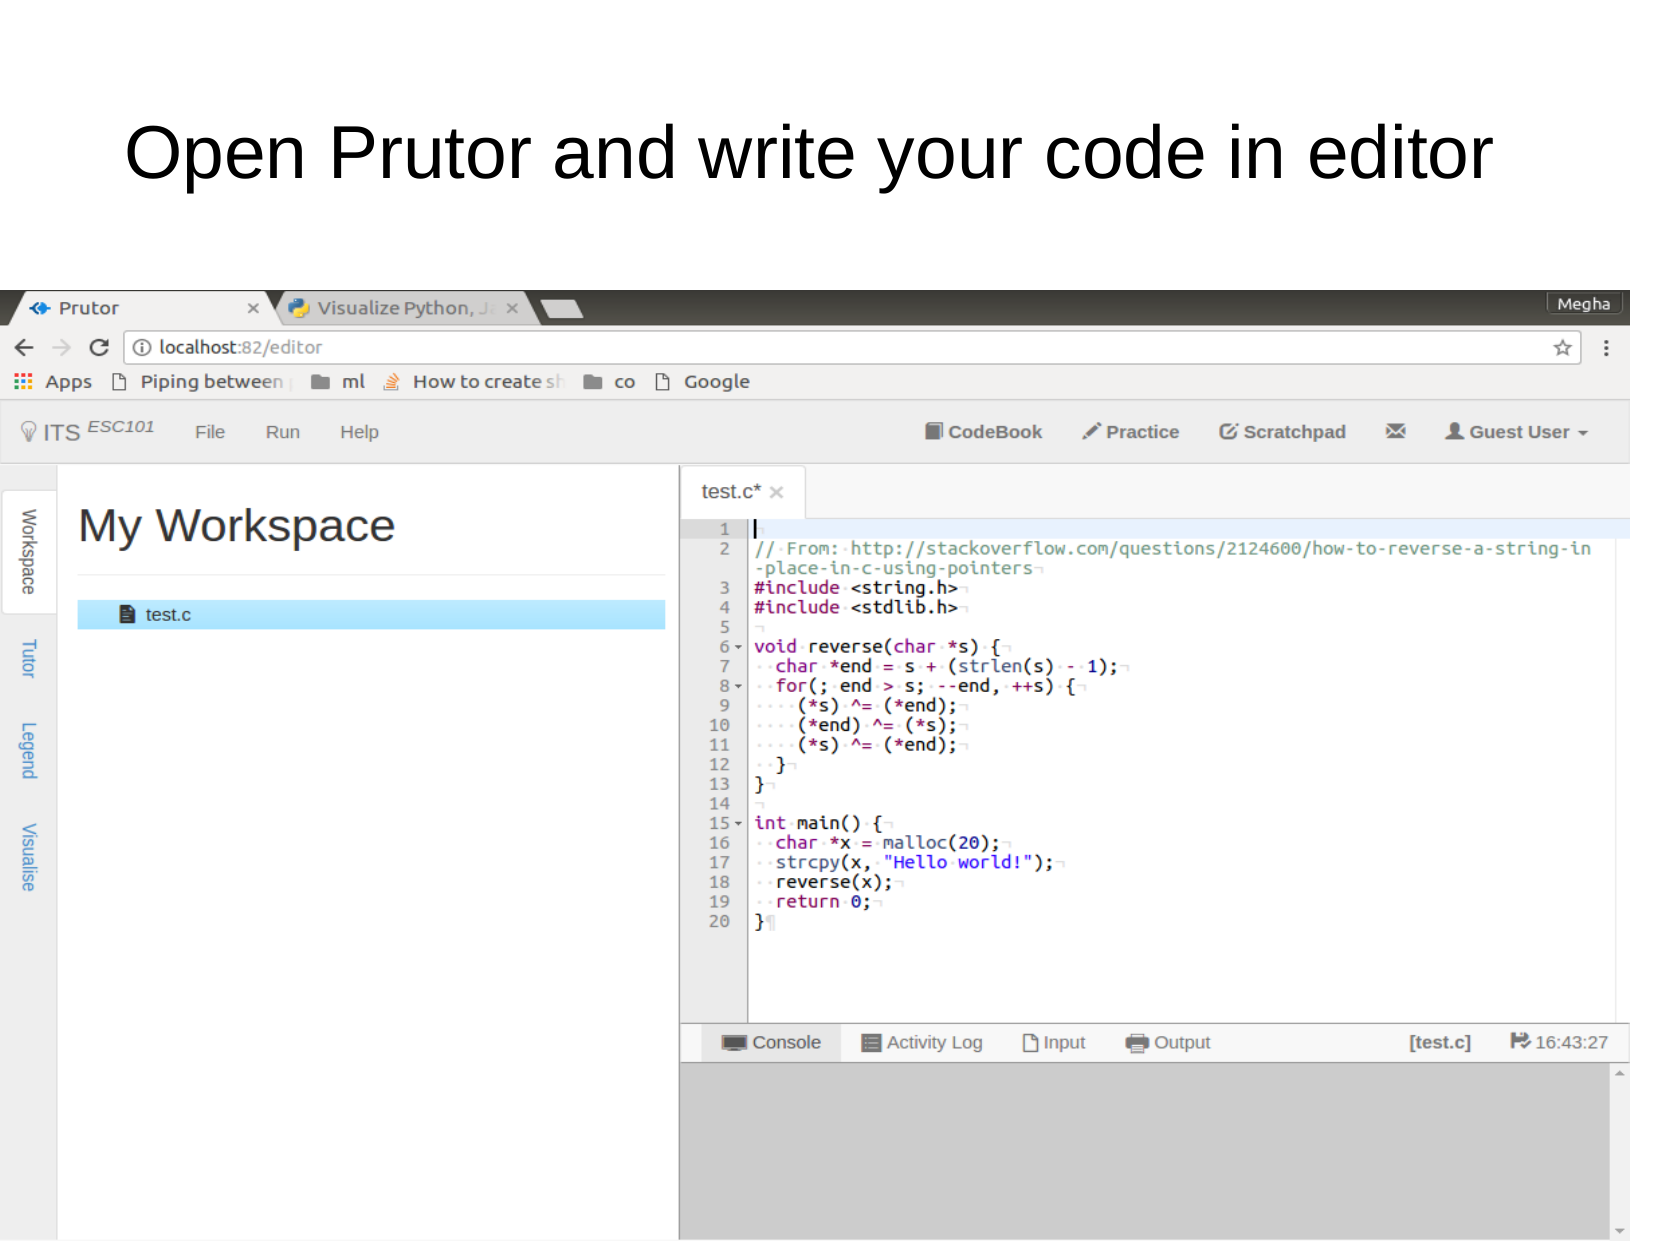

# Open Prutor and write your code in editor